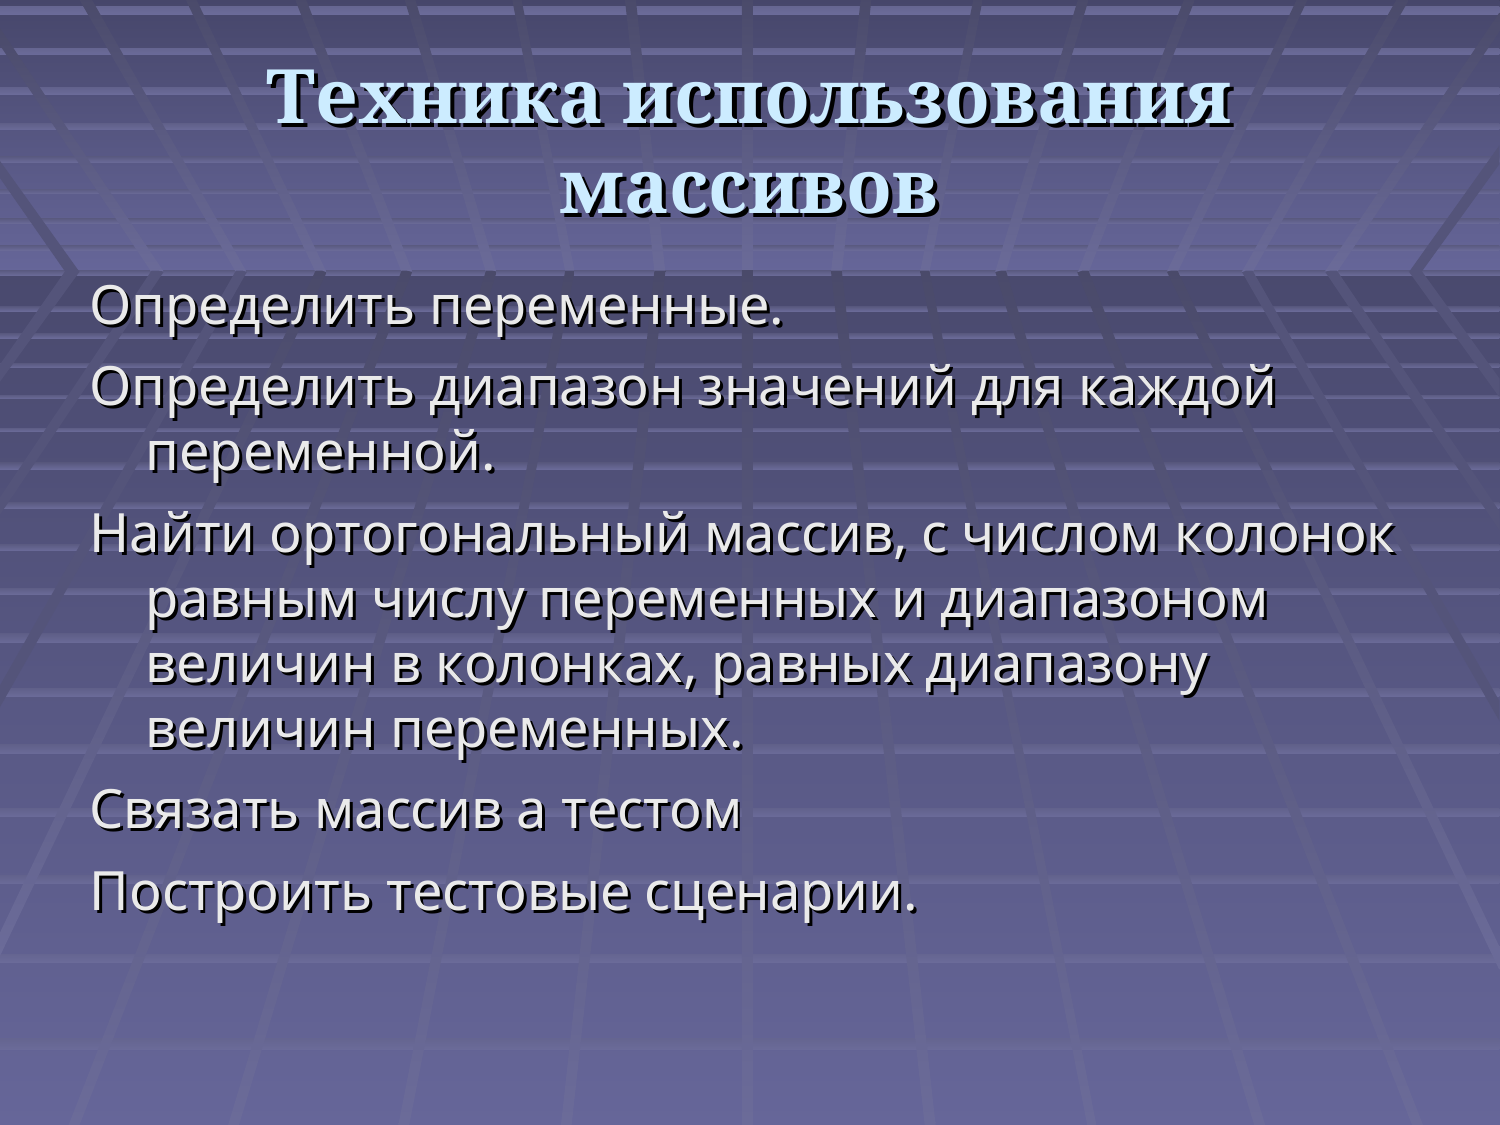

# Техника использования массивов
Определить переменные.
Определить диапазон значений для каждой переменной.
Найти ортогональный массив, с числом колонок равным числу переменных и диапазоном величин в колонках, равных диапазону величин переменных.
Связать массив а тестом
Построить тестовые сценарии.